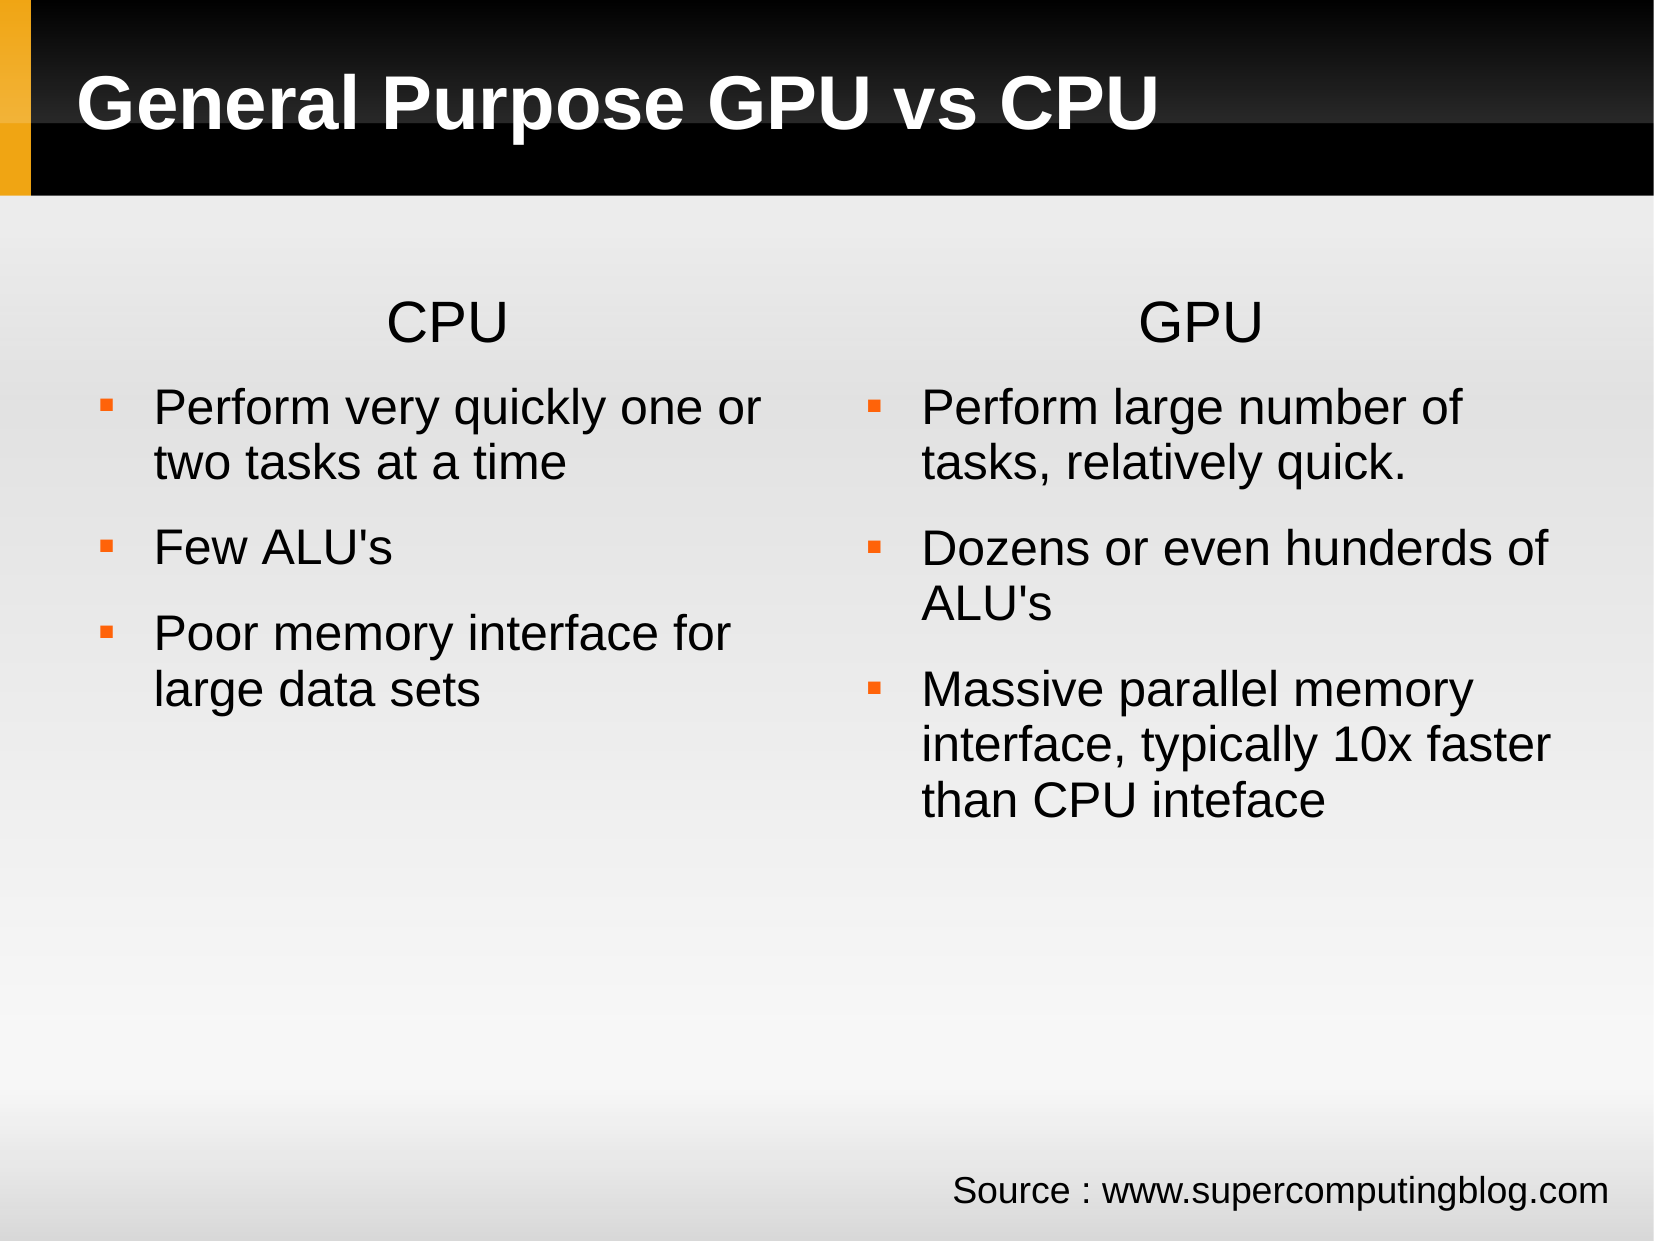

# General Purpose GPU vs CPU
 CPU
Perform very quickly one or two tasks at a time
Few ALU's
Poor memory interface for large data sets
 GPU
Perform large number of tasks, relatively quick.
Dozens or even hunderds of ALU's
Massive parallel memory interface, typically 10x faster than CPU inteface
Source : www.supercomputingblog.com